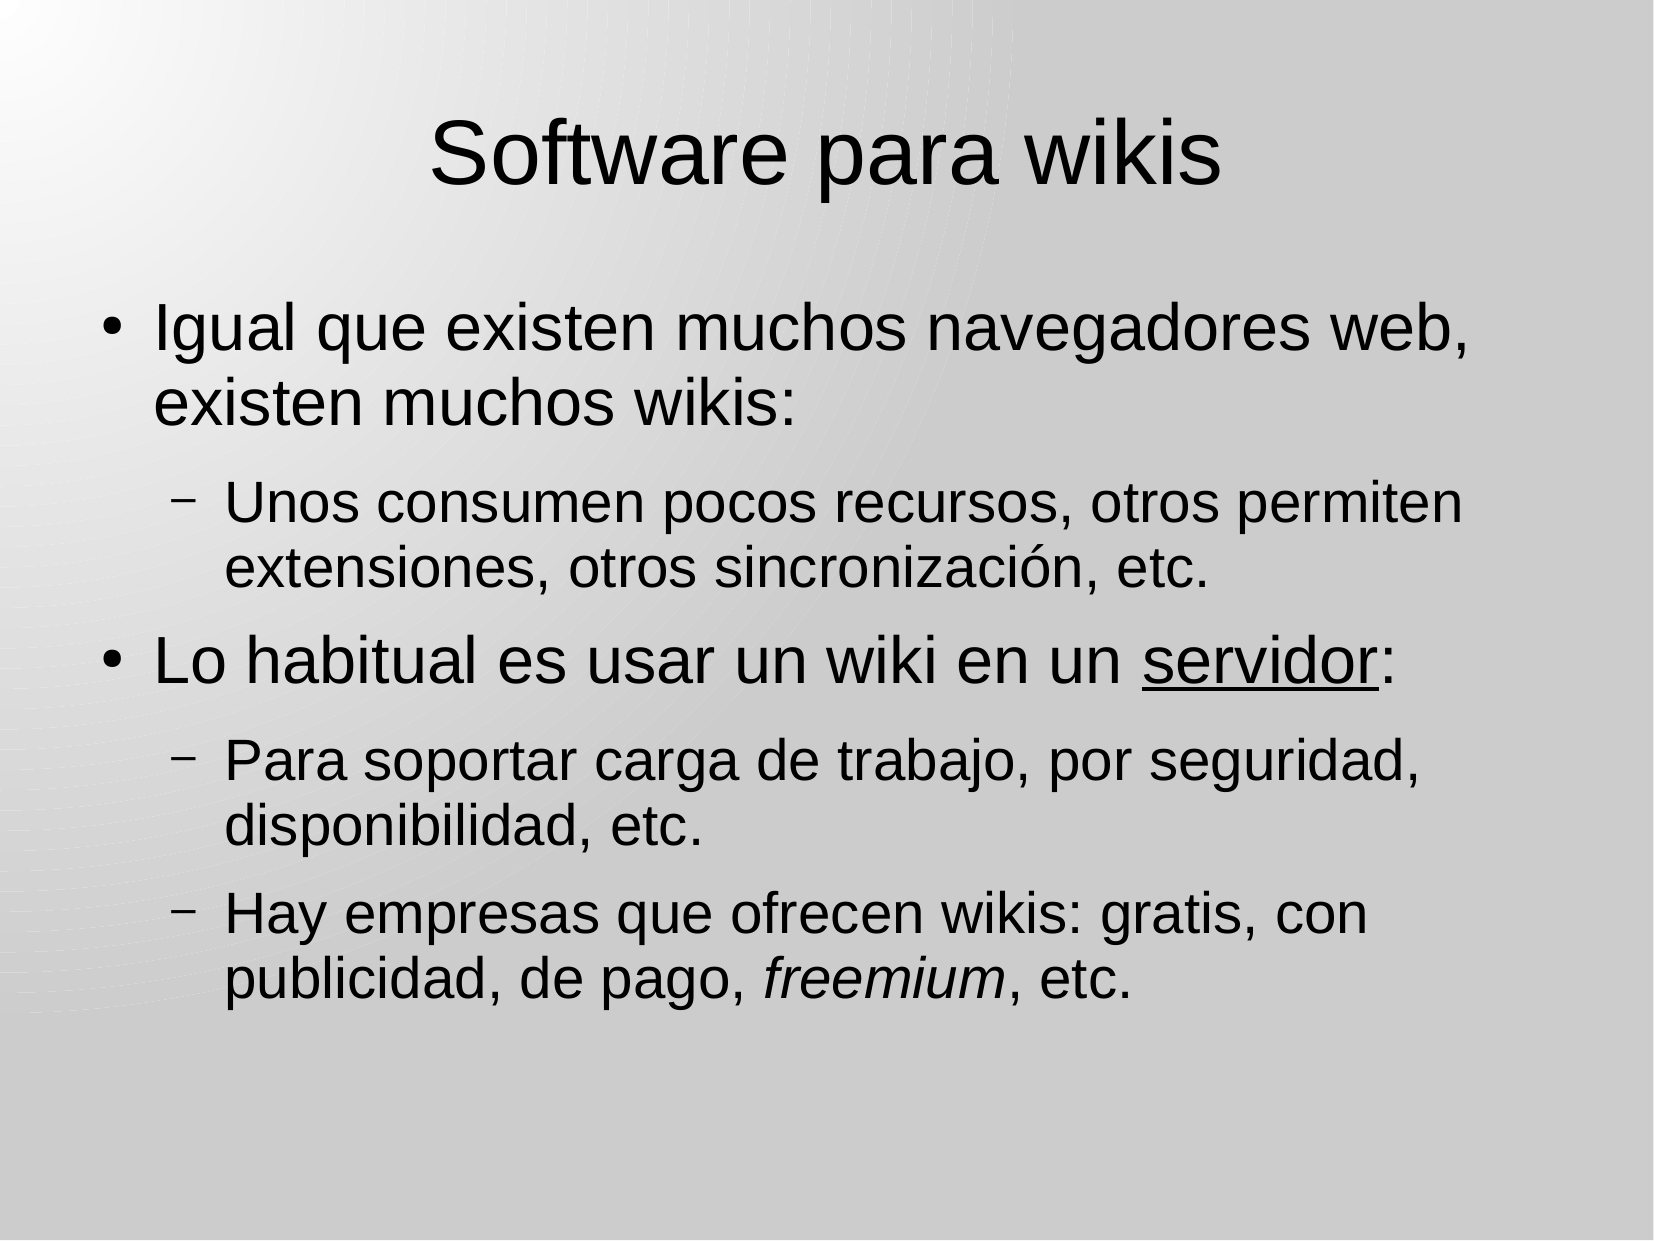

# Software para wikis
Igual que existen muchos navegadores web, existen muchos wikis:
Unos consumen pocos recursos, otros permiten extensiones, otros sincronización, etc.
Lo habitual es usar un wiki en un servidor:
Para soportar carga de trabajo, por seguridad, disponibilidad, etc.
Hay empresas que ofrecen wikis: gratis, con publicidad, de pago, freemium, etc.